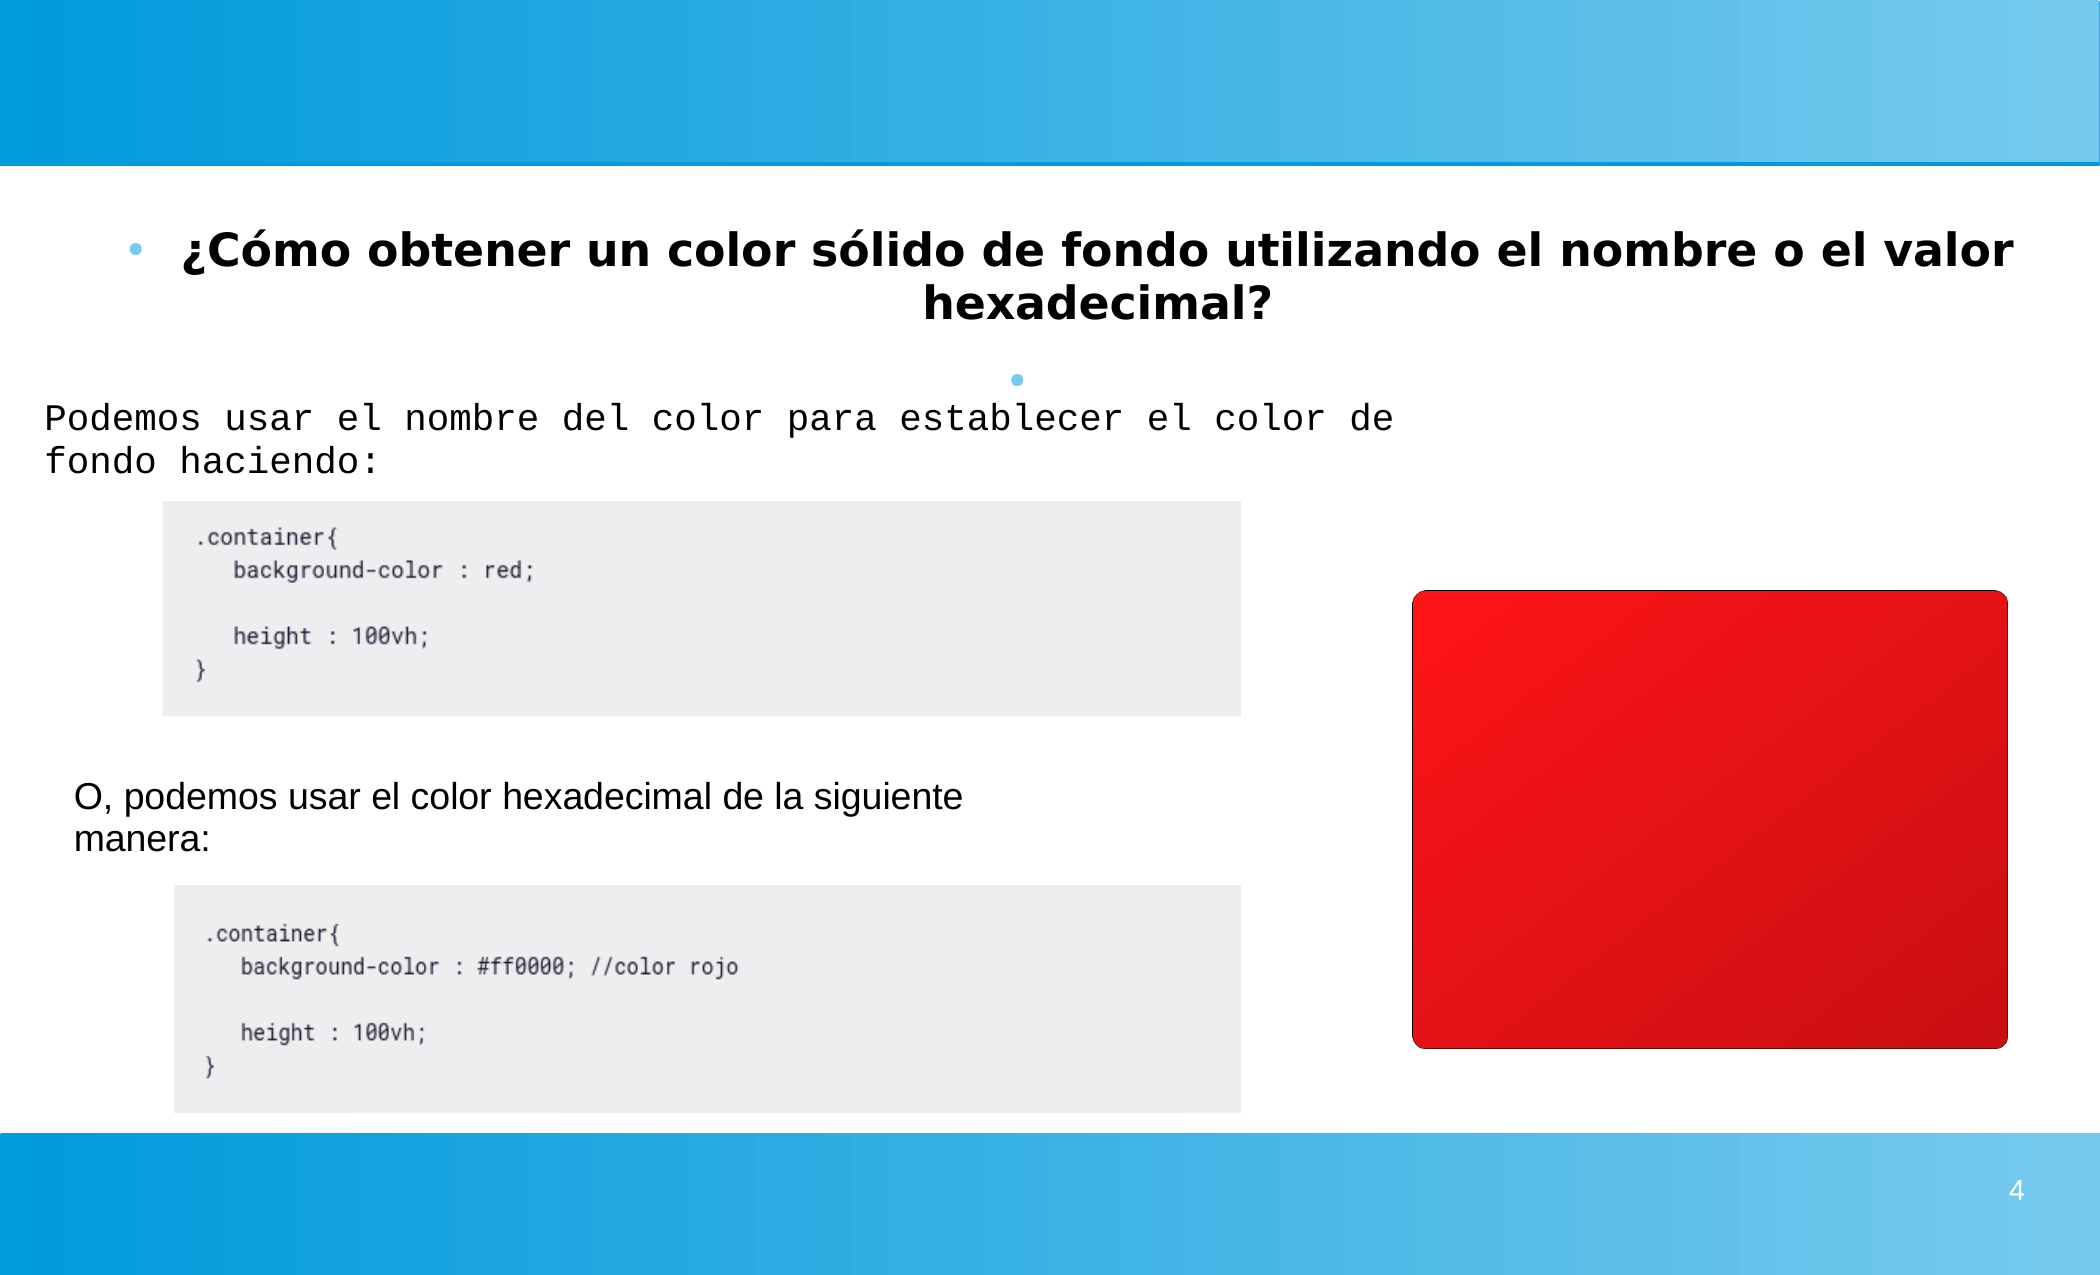

# ¿Cómo obtener un color sólido de fondo utilizando el nombre o el valor hexadecimal?
Podemos usar el nombre del color para establecer el color de fondo haciendo:
O, podemos usar el color hexadecimal de la siguiente manera:
4